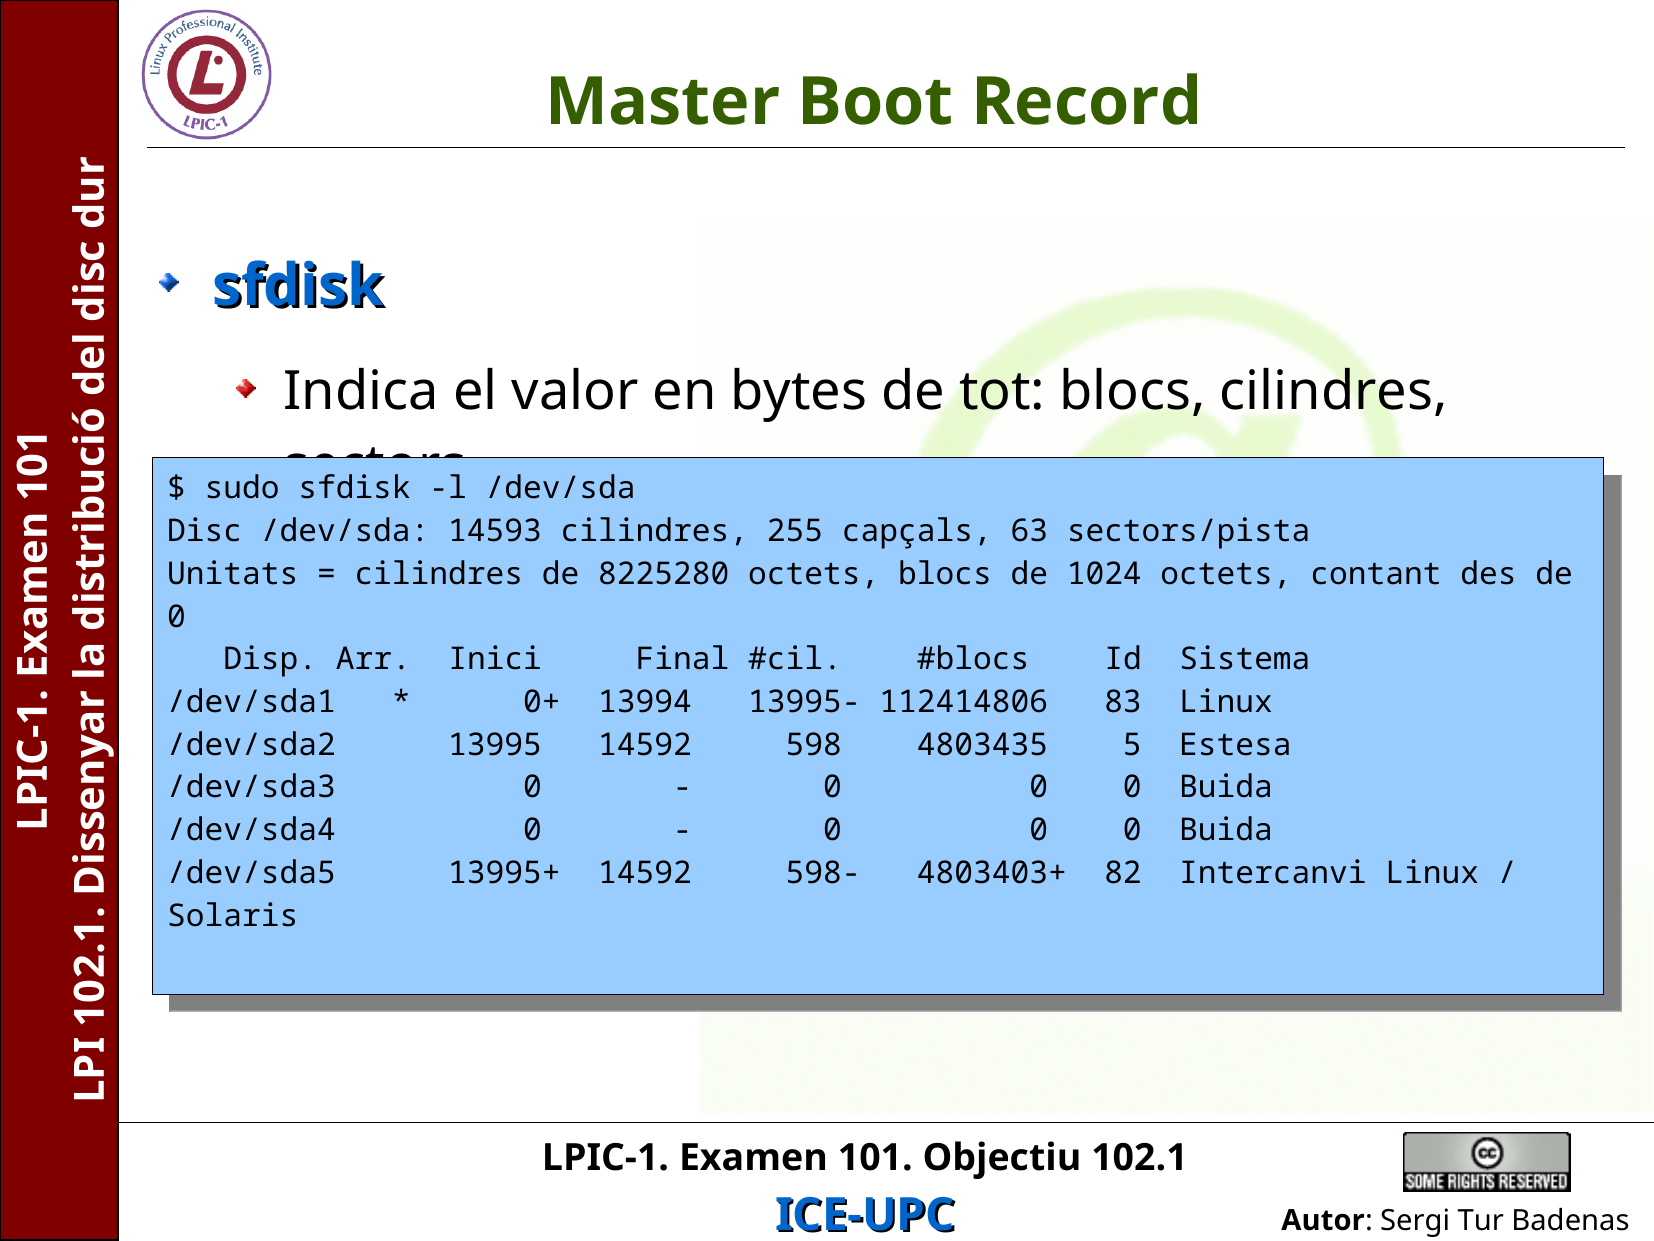

# Master Boot Record
sfdisk
Indica el valor en bytes de tot: blocs, cilindres, sectors...
$ sudo sfdisk -l /dev/sda
Disc /dev/sda: 14593 cilindres, 255 capçals, 63 sectors/pista
Unitats = cilindres de 8225280 octets, blocs de 1024 octets, contant des de 0
 Disp. Arr. Inici Final #cil. #blocs Id Sistema
/dev/sda1 * 0+ 13994 13995- 112414806 83 Linux
/dev/sda2 13995 14592 598 4803435 5 Estesa
/dev/sda3 0 - 0 0 0 Buida
/dev/sda4 0 - 0 0 0 Buida
/dev/sda5 13995+ 14592 598- 4803403+ 82 Intercanvi Linux / Solaris